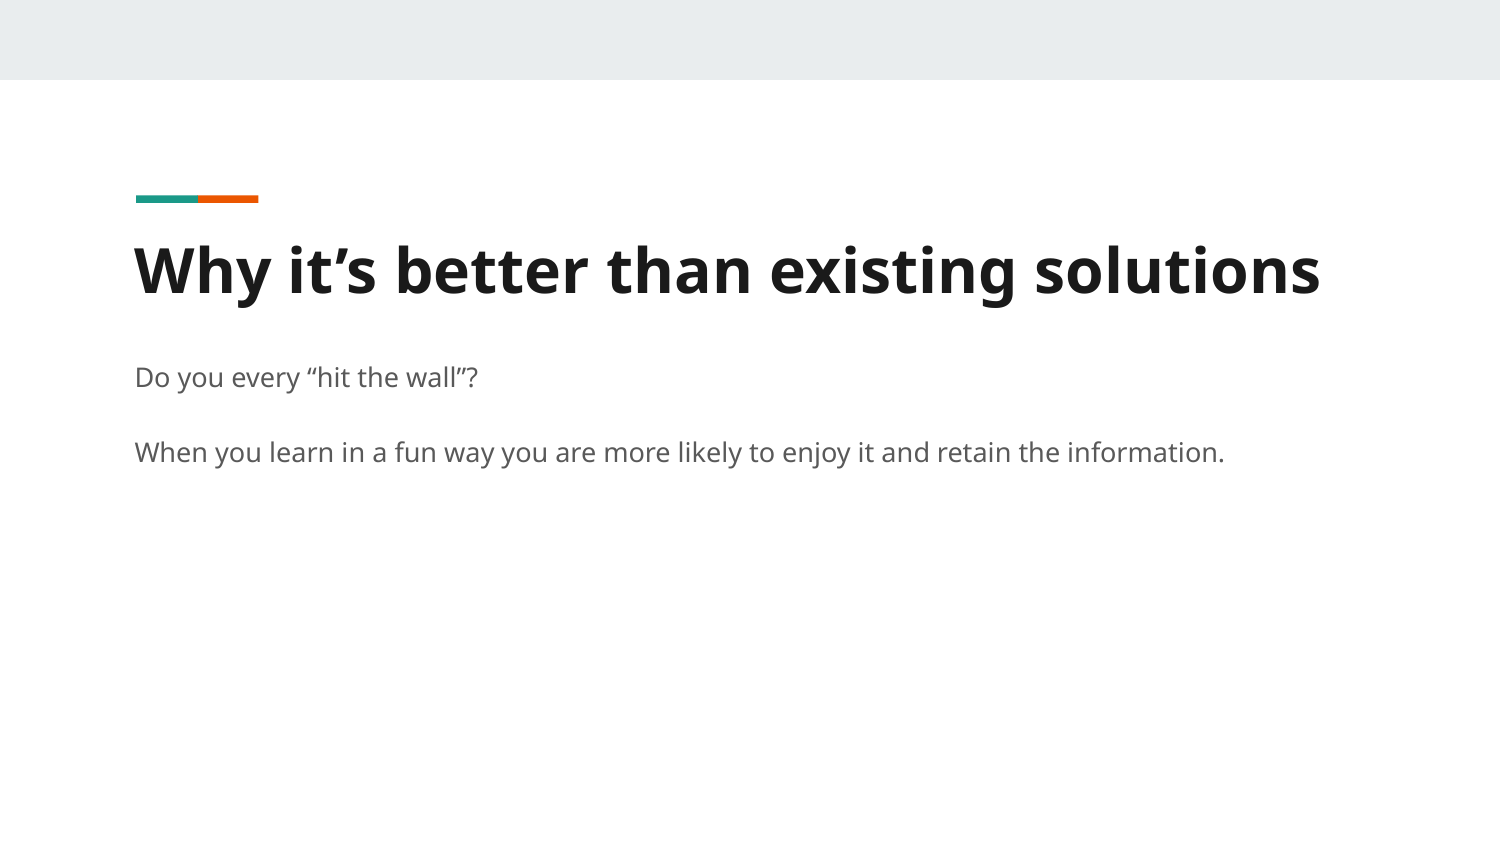

# Why it’s better than existing solutions
Do you every “hit the wall”?
When you learn in a fun way you are more likely to enjoy it and retain the information.